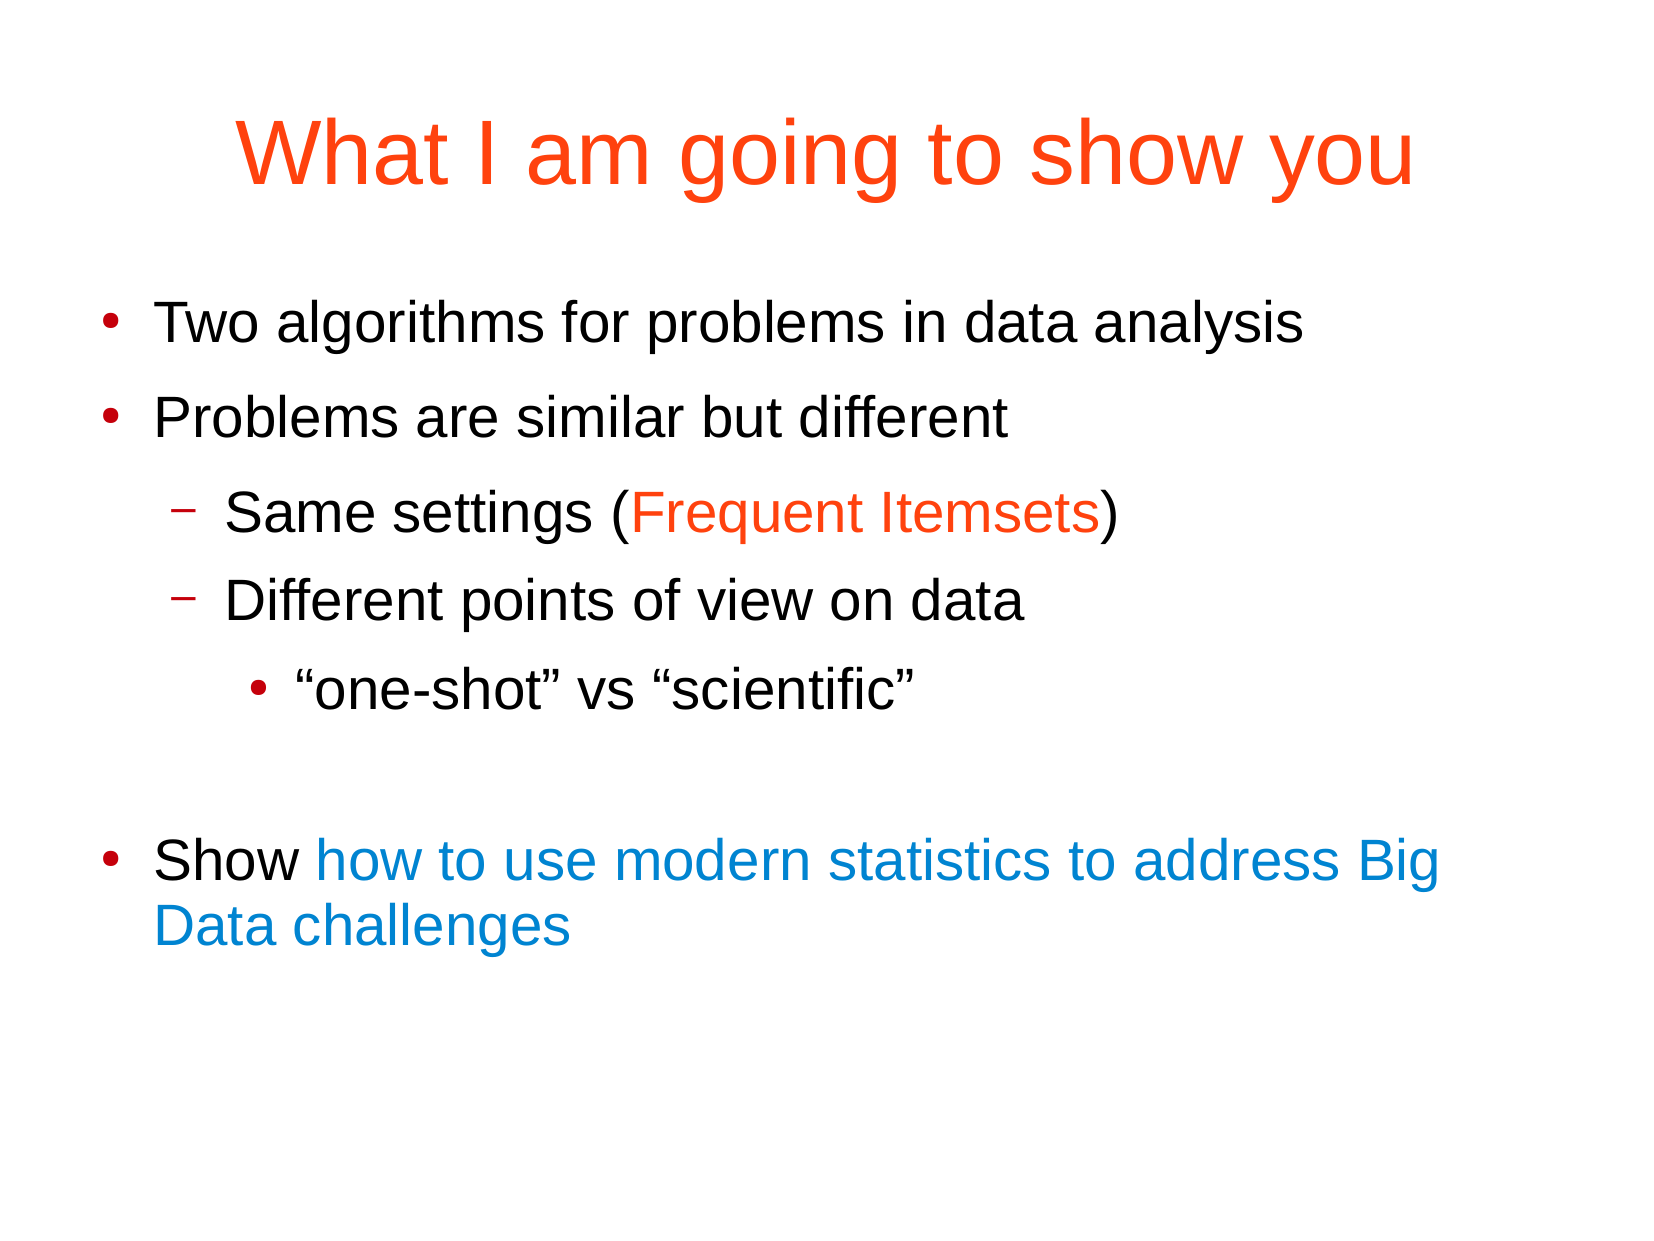

# What I am going to show you
Two algorithms for problems in data analysis
Problems are similar but different
Same settings (Frequent Itemsets)
Different points of view on data
“one-shot” vs “scientific”
Show how to use modern statistics to address Big Data challenges